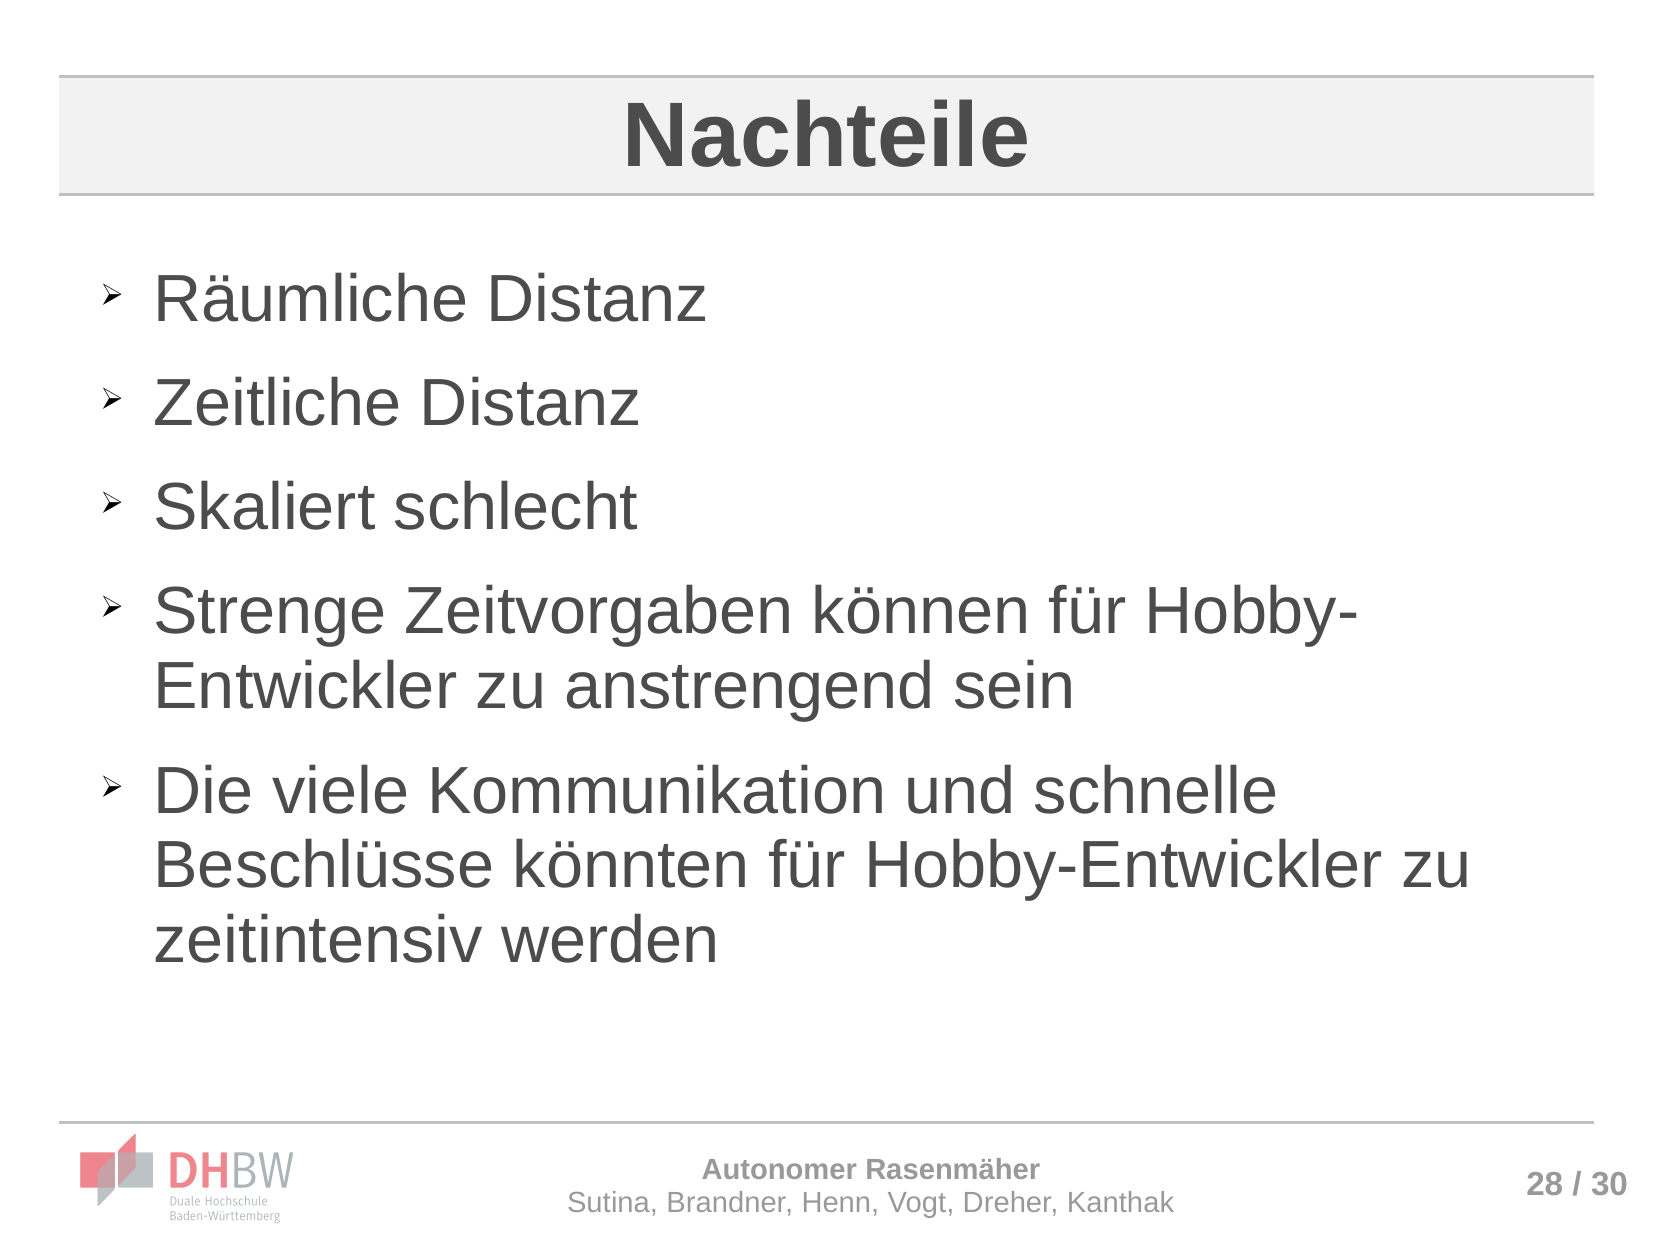

# Nachteile
Räumliche Distanz
Zeitliche Distanz
Skaliert schlecht
Strenge Zeitvorgaben können für Hobby-Entwickler zu anstrengend sein
Die viele Kommunikation und schnelle Beschlüsse könnten für Hobby-Entwickler zu zeitintensiv werden